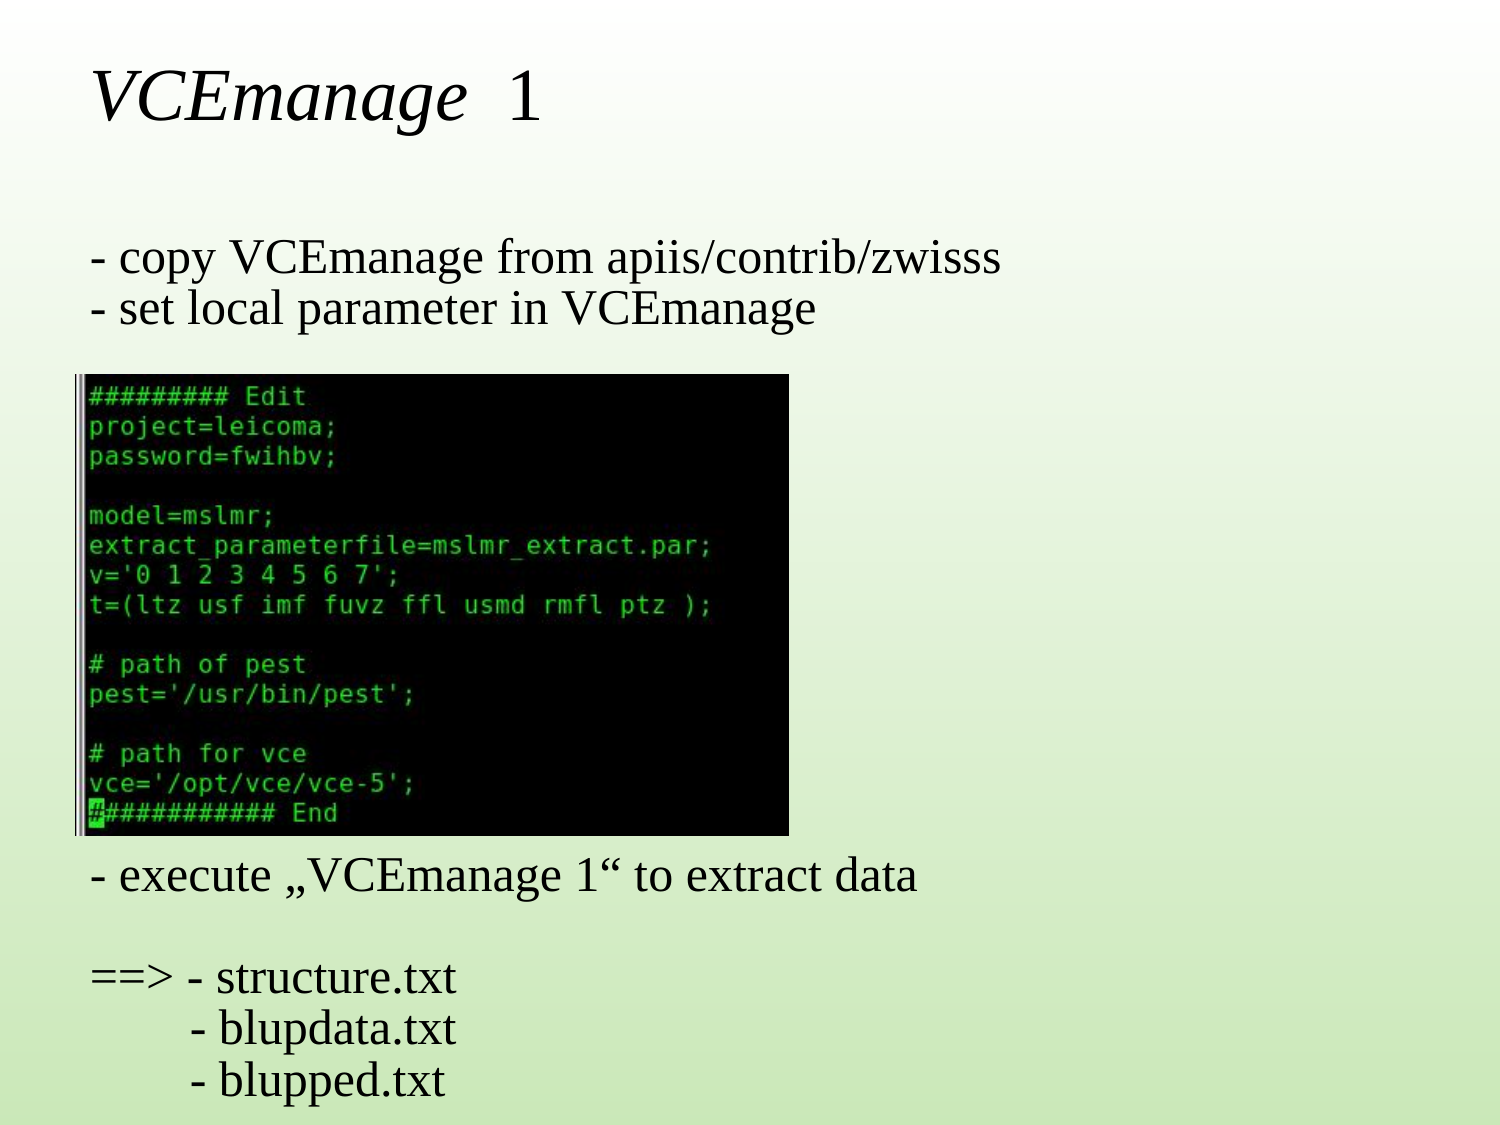

VCEmanage 1
- copy VCEmanage from apiis/contrib/zwisss
- set local parameter in VCEmanage
- execute „VCEmanage 1“ to extract data
==> - structure.txt
 - blupdata.txt
	 - blupped.txt